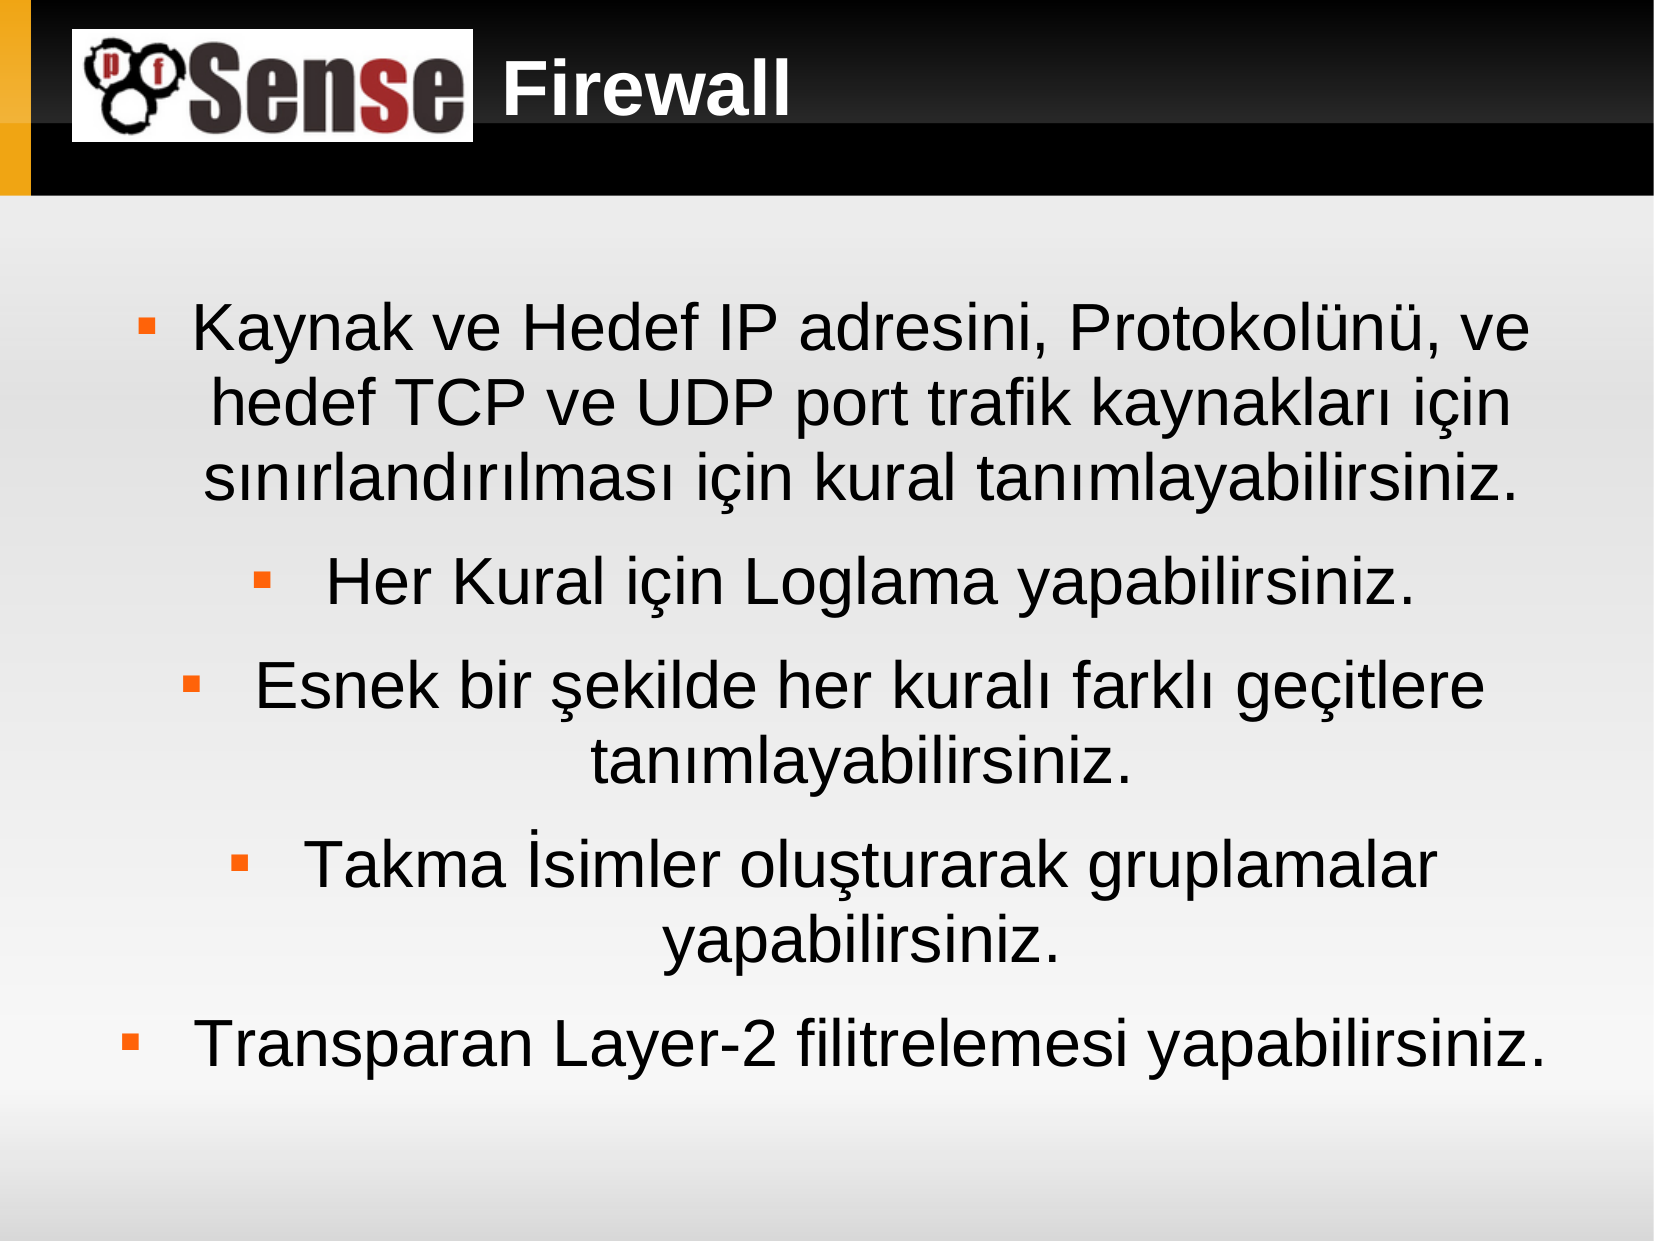

# Firewall
Kaynak ve Hedef IP adresini, Protokolünü, ve hedef TCP ve UDP port trafik kaynakları için sınırlandırılması için kural tanımlayabilirsiniz.
 Her Kural için Loglama yapabilirsiniz.
 Esnek bir şekilde her kuralı farklı geçitlere tanımlayabilirsiniz.
 Takma İsimler oluşturarak gruplamalar yapabilirsiniz.
 Transparan Layer-2 filitrelemesi yapabilirsiniz.